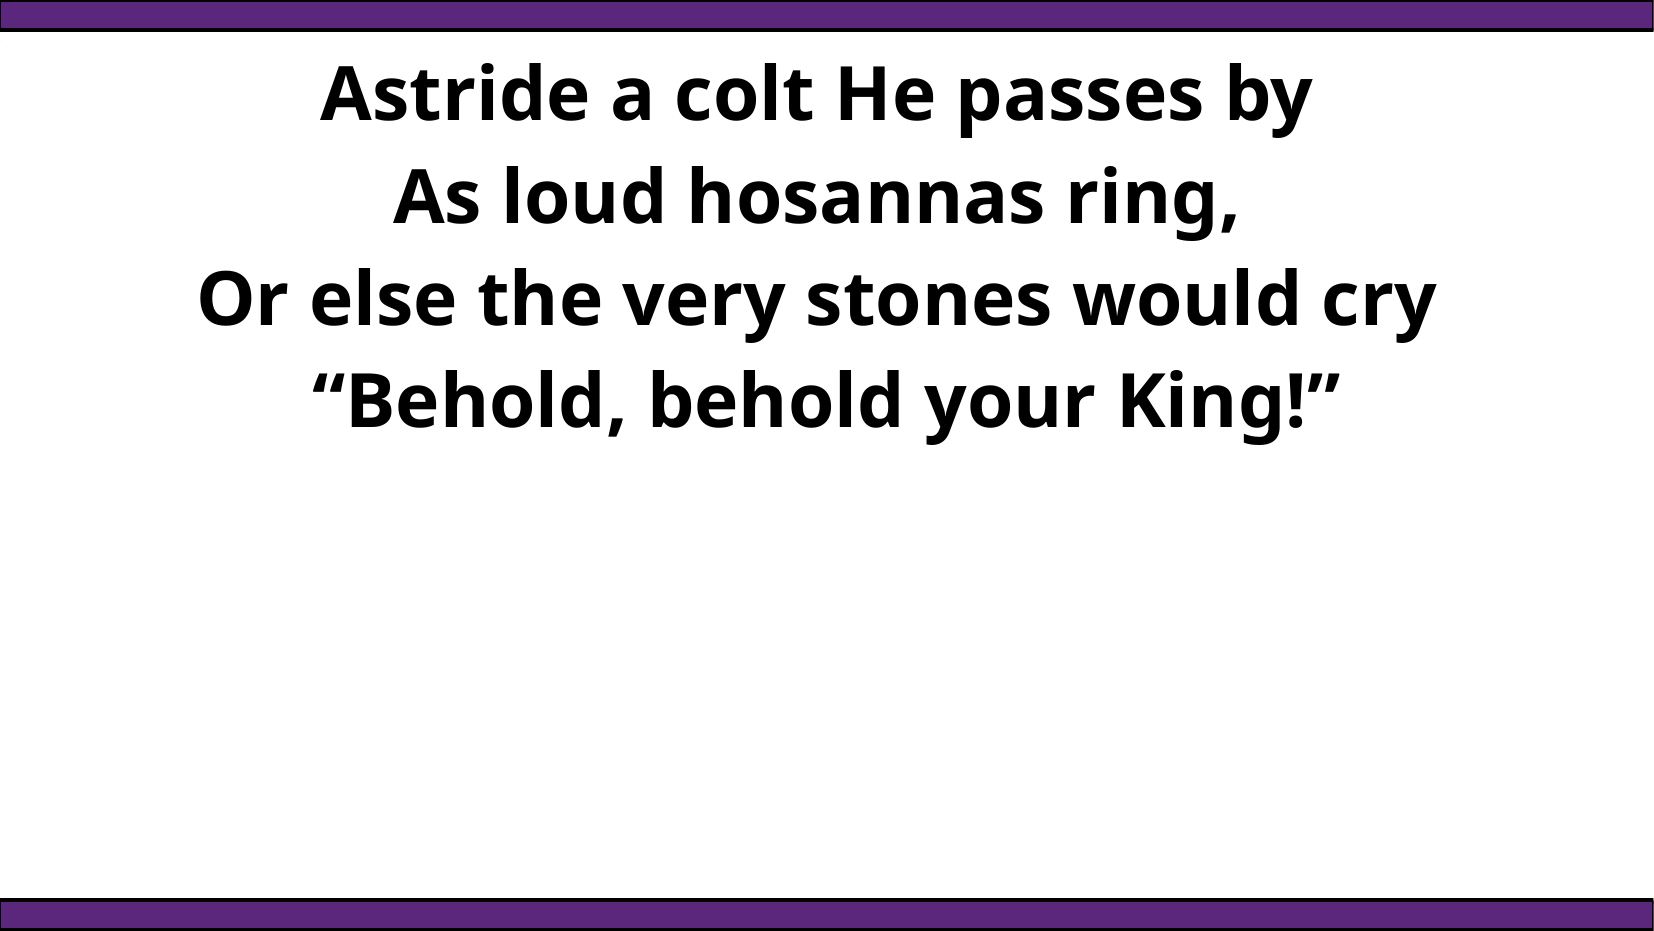

Astride a colt He passes by
As loud hosannas ring,
Or else the very stones would cry
“Behold, behold your King!”